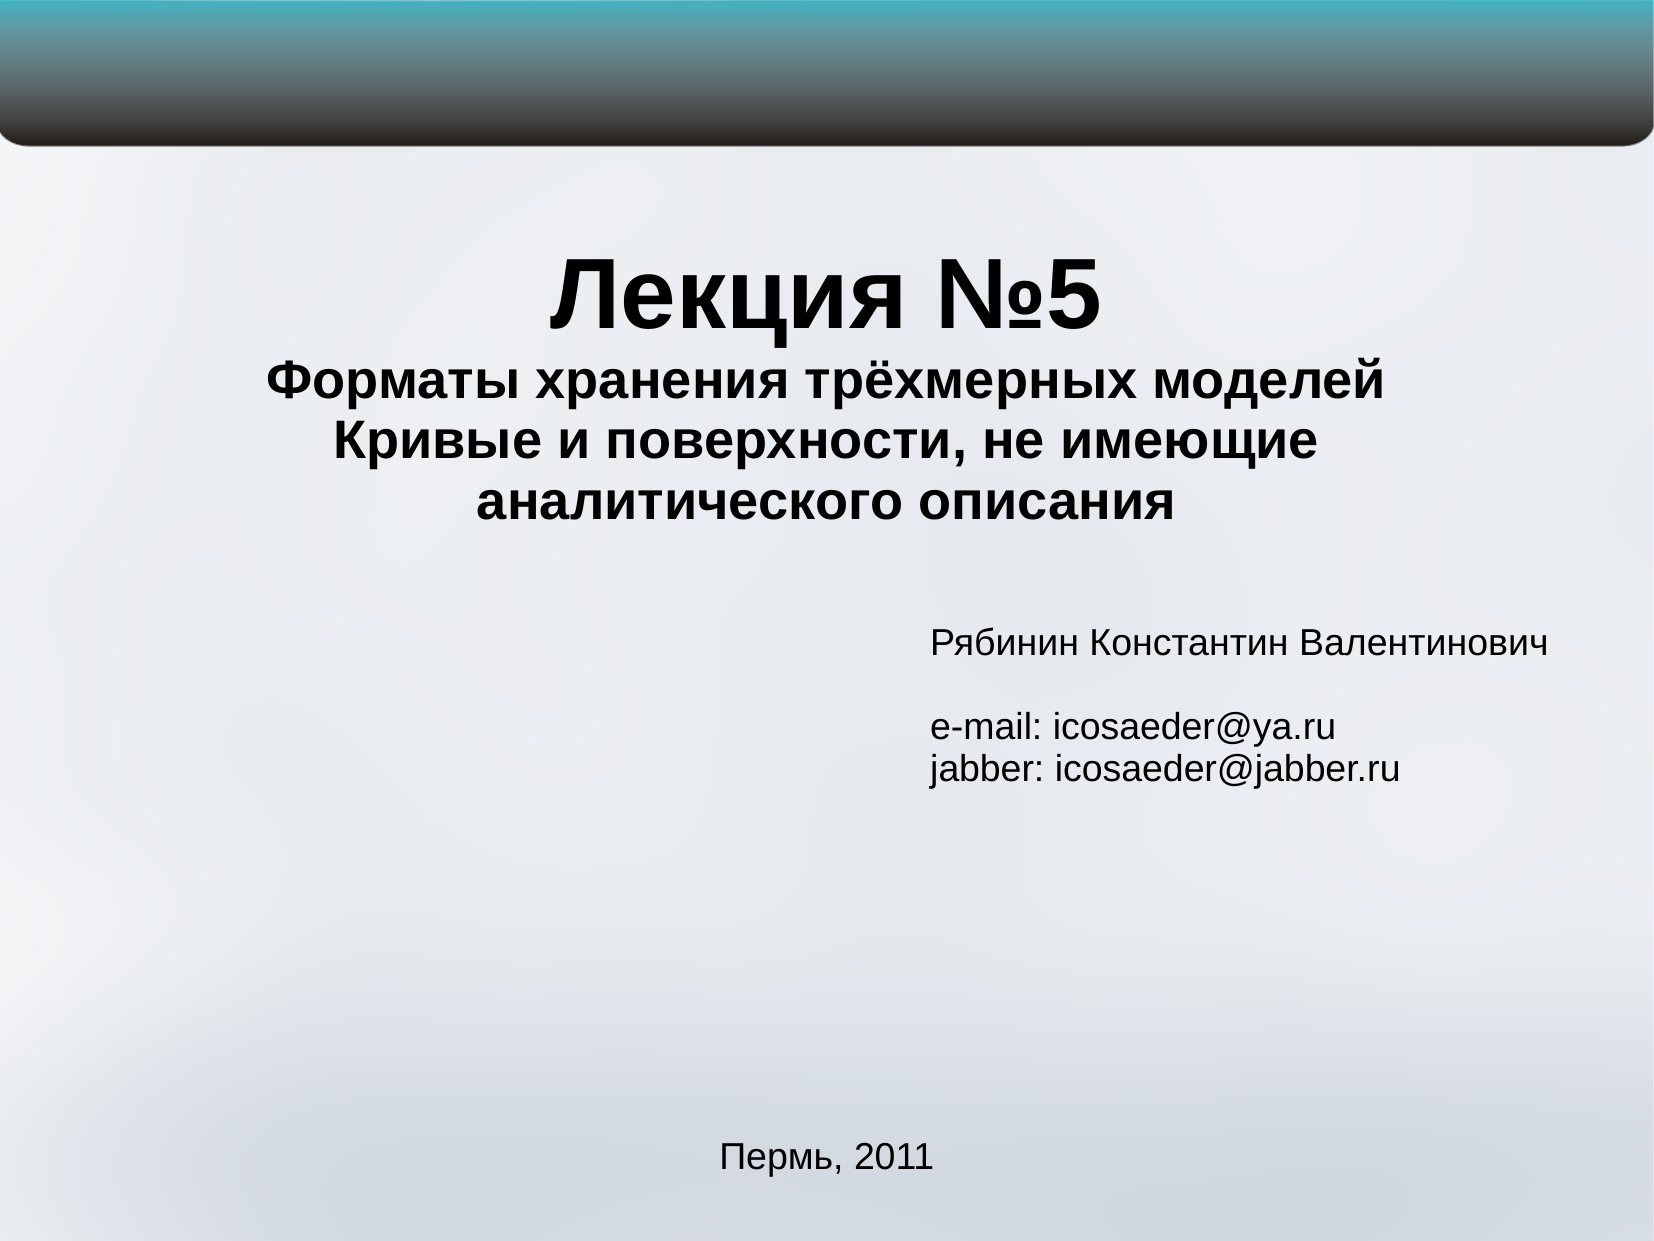

Лекция №5
Форматы хранения трёхмерных моделей
Кривые и поверхности, не имеющие аналитического описания
Рябинин Константин Валентинович
e-mail: icosaeder@ya.ru
jabber: icosaeder@jabber.ru
Пермь, 2011